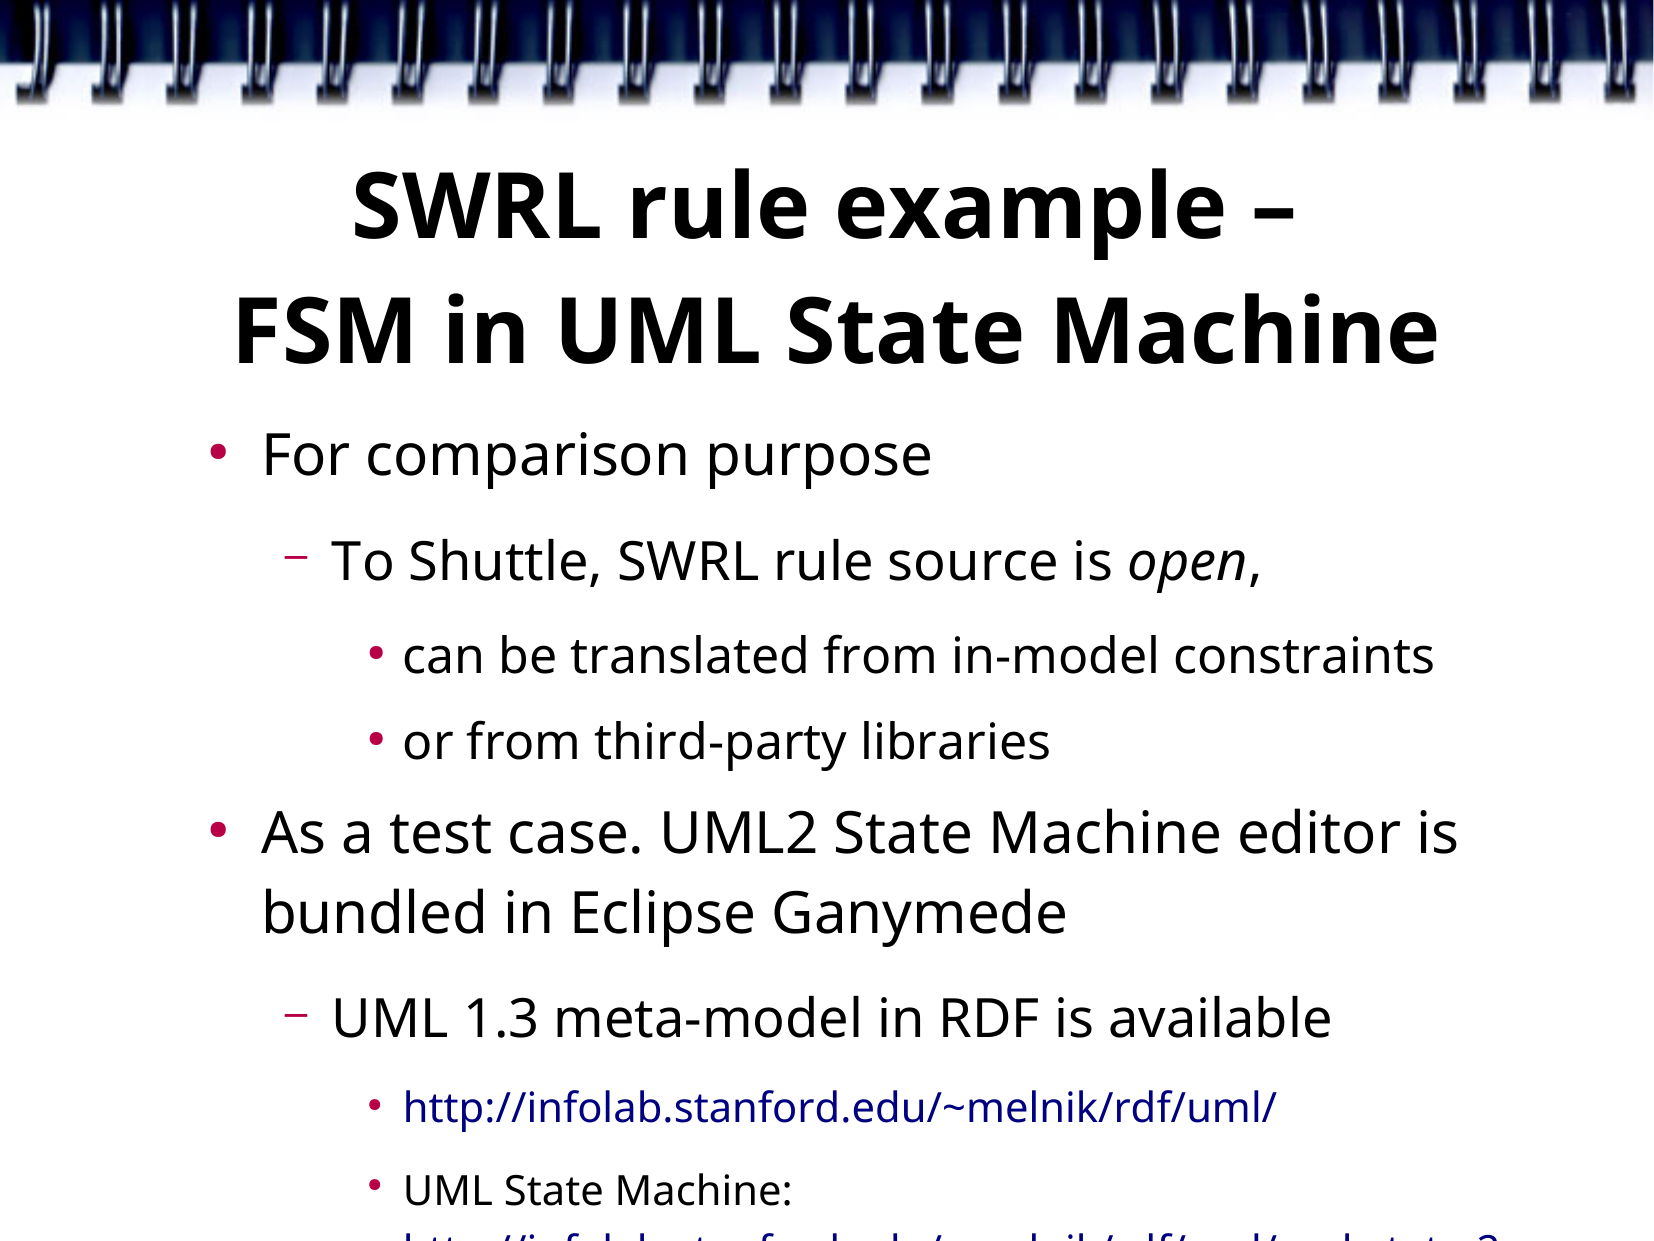

# SWRL rule example – FSM in UML State Machine
For comparison purpose
To Shuttle, SWRL rule source is open,
can be translated from in-model constraints
or from third-party libraries
As a test case. UML2 State Machine editor is bundled in Eclipse Ganymede
UML 1.3 meta-model in RDF is available
http://infolab.stanford.edu/~melnik/rdf/uml/
UML State Machine: http://infolab.stanford.edu/~melnik/rdf/uml/uml-state-20000507.rdf